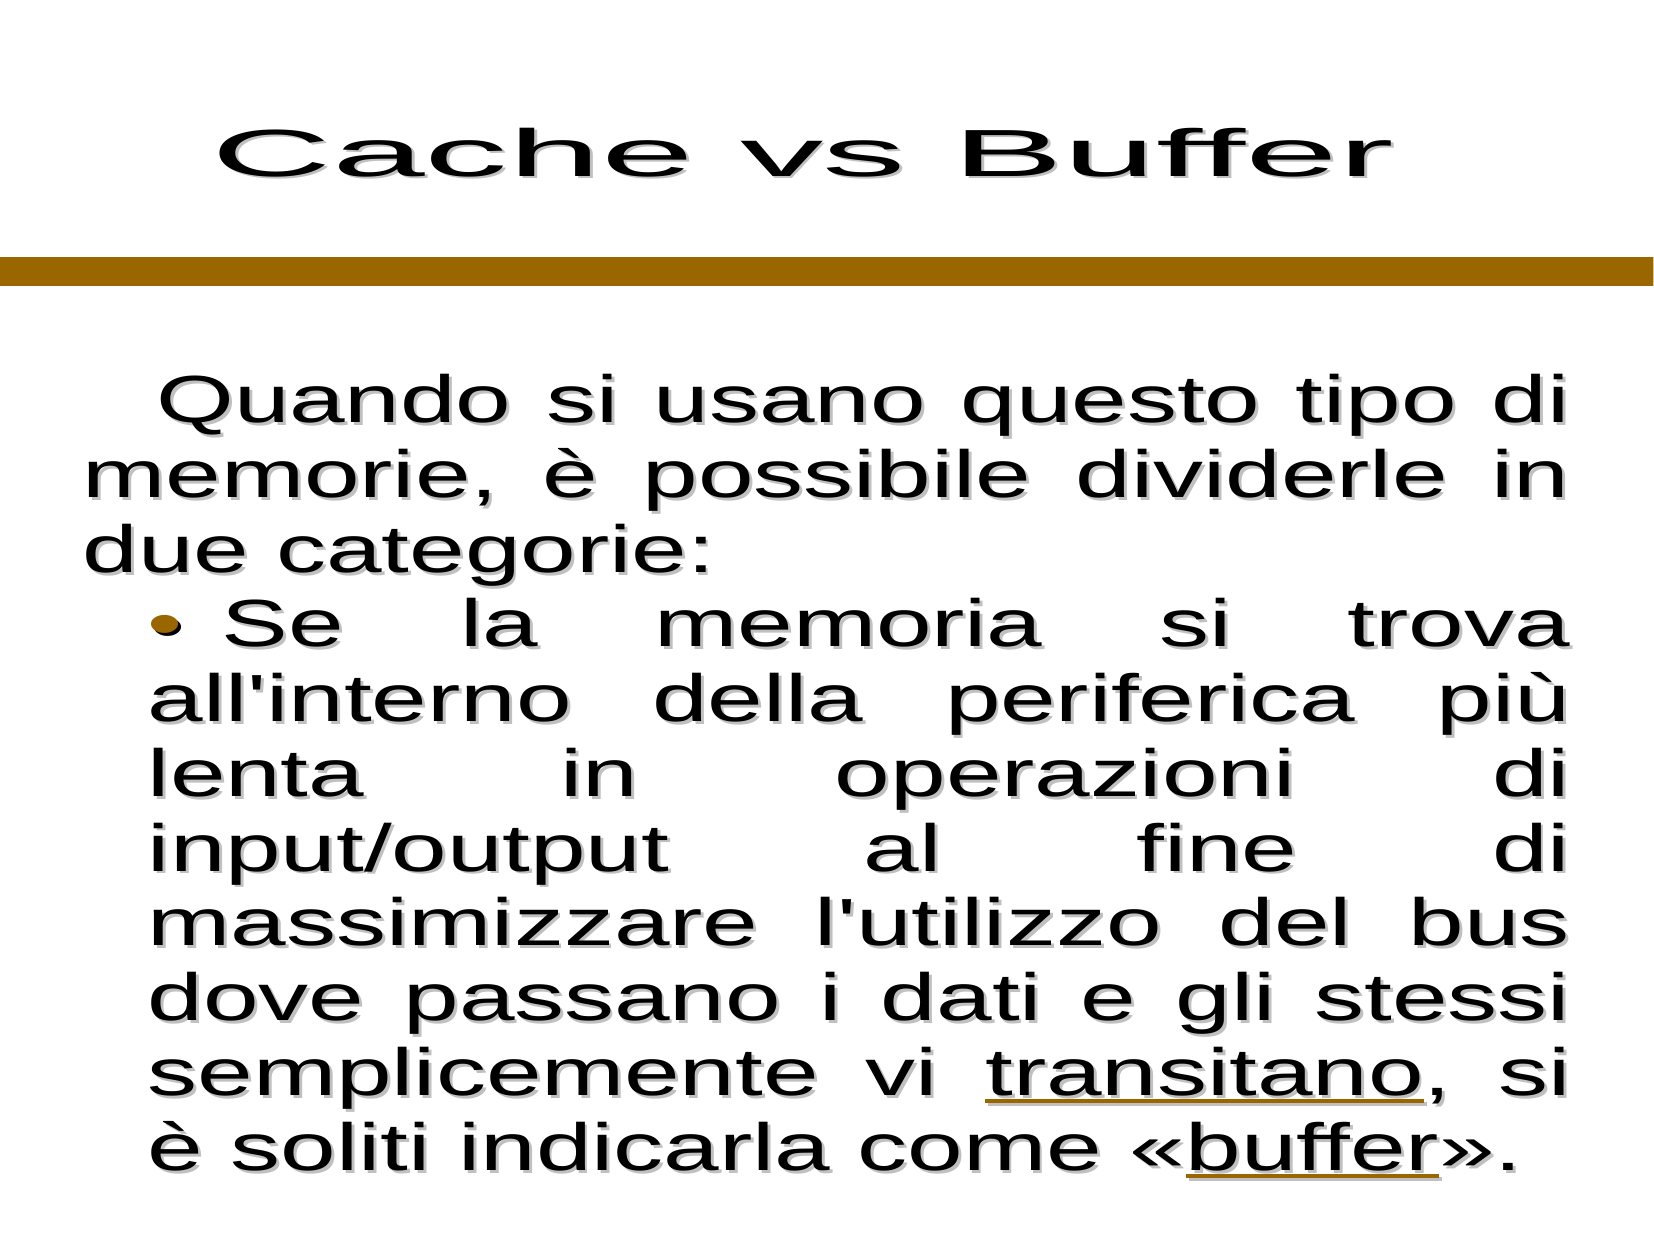

# Cache vs Buffer
	Quando si usano questo tipo di memorie, è possibile dividerle in due categorie:
•	Se la memoria si trova all'interno della periferica più lenta in operazioni di input/output al fine di massimizzare l'utilizzo del bus dove passano i dati e gli stessi semplicemente vi transitano, si è soliti indicarla come «buffer».